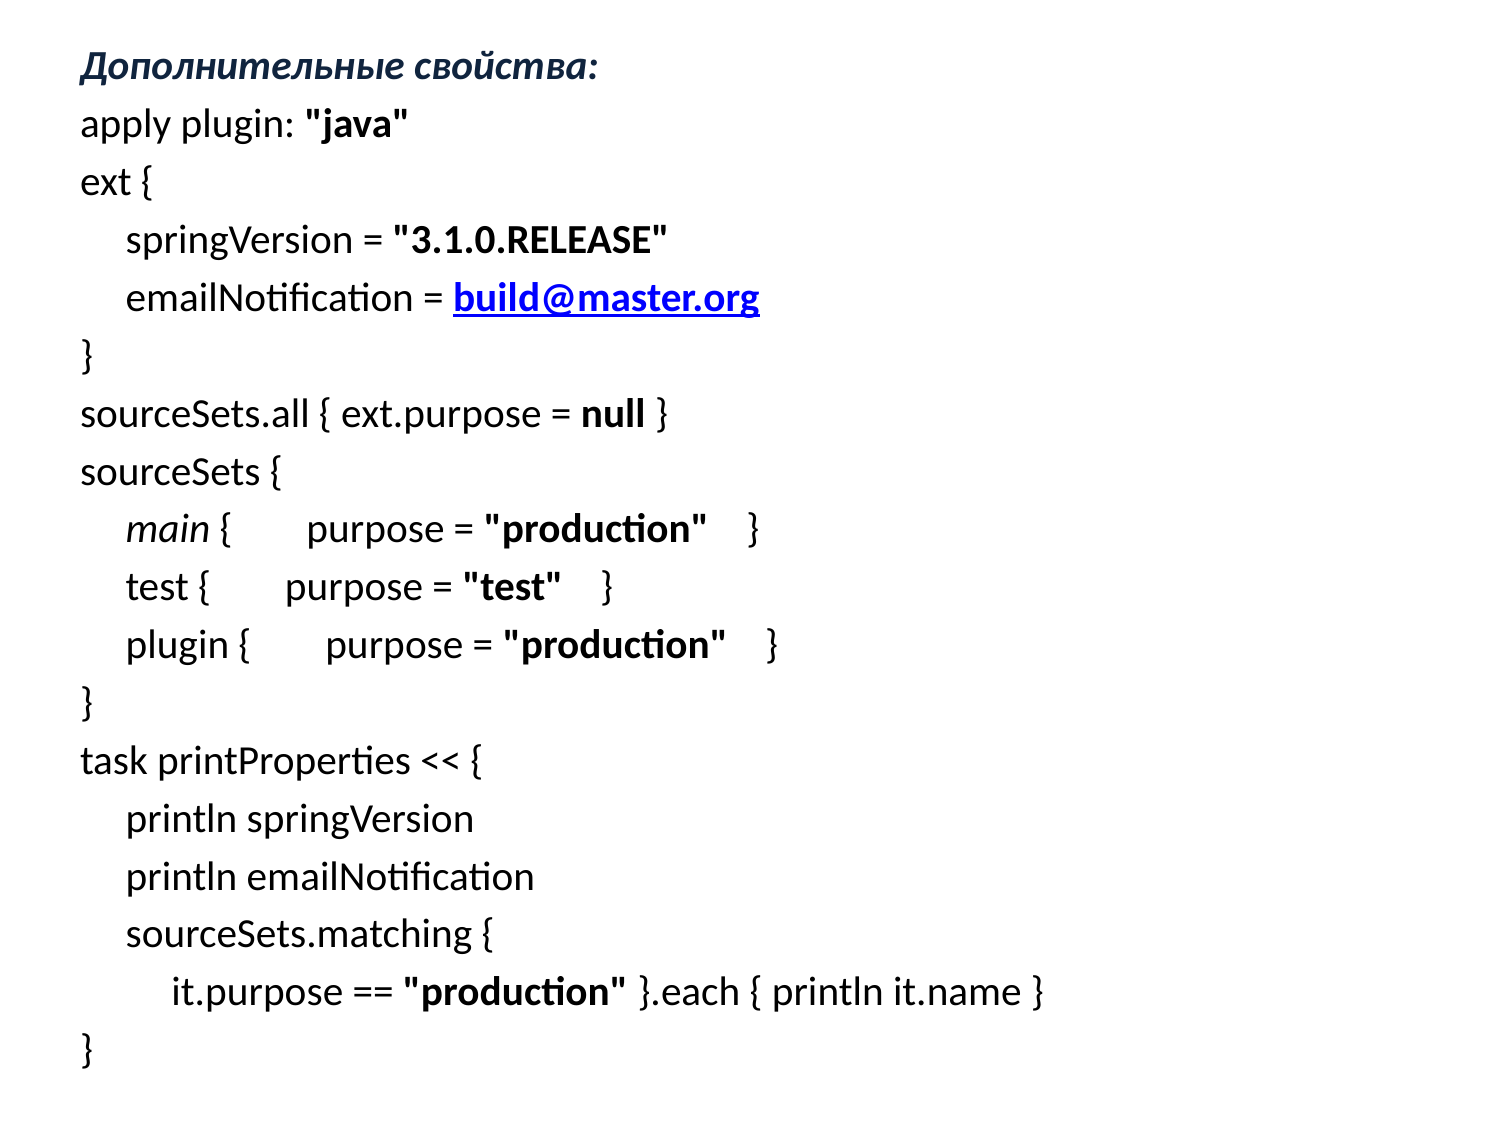

# Дополнительные свойства:
apply plugin: "java"
ext {
	springVersion = "3.1.0.RELEASE"
	emailNotification = build@master.org
}
sourceSets.all { ext.purpose = null }
sourceSets {
	main { purpose = "production" }
	test { purpose = "test" }
	plugin { purpose = "production" }
}
task printProperties << {
	println springVersion
	println emailNotification
 	sourceSets.matching {
		it.purpose == "production" }.each { println it.name }
}